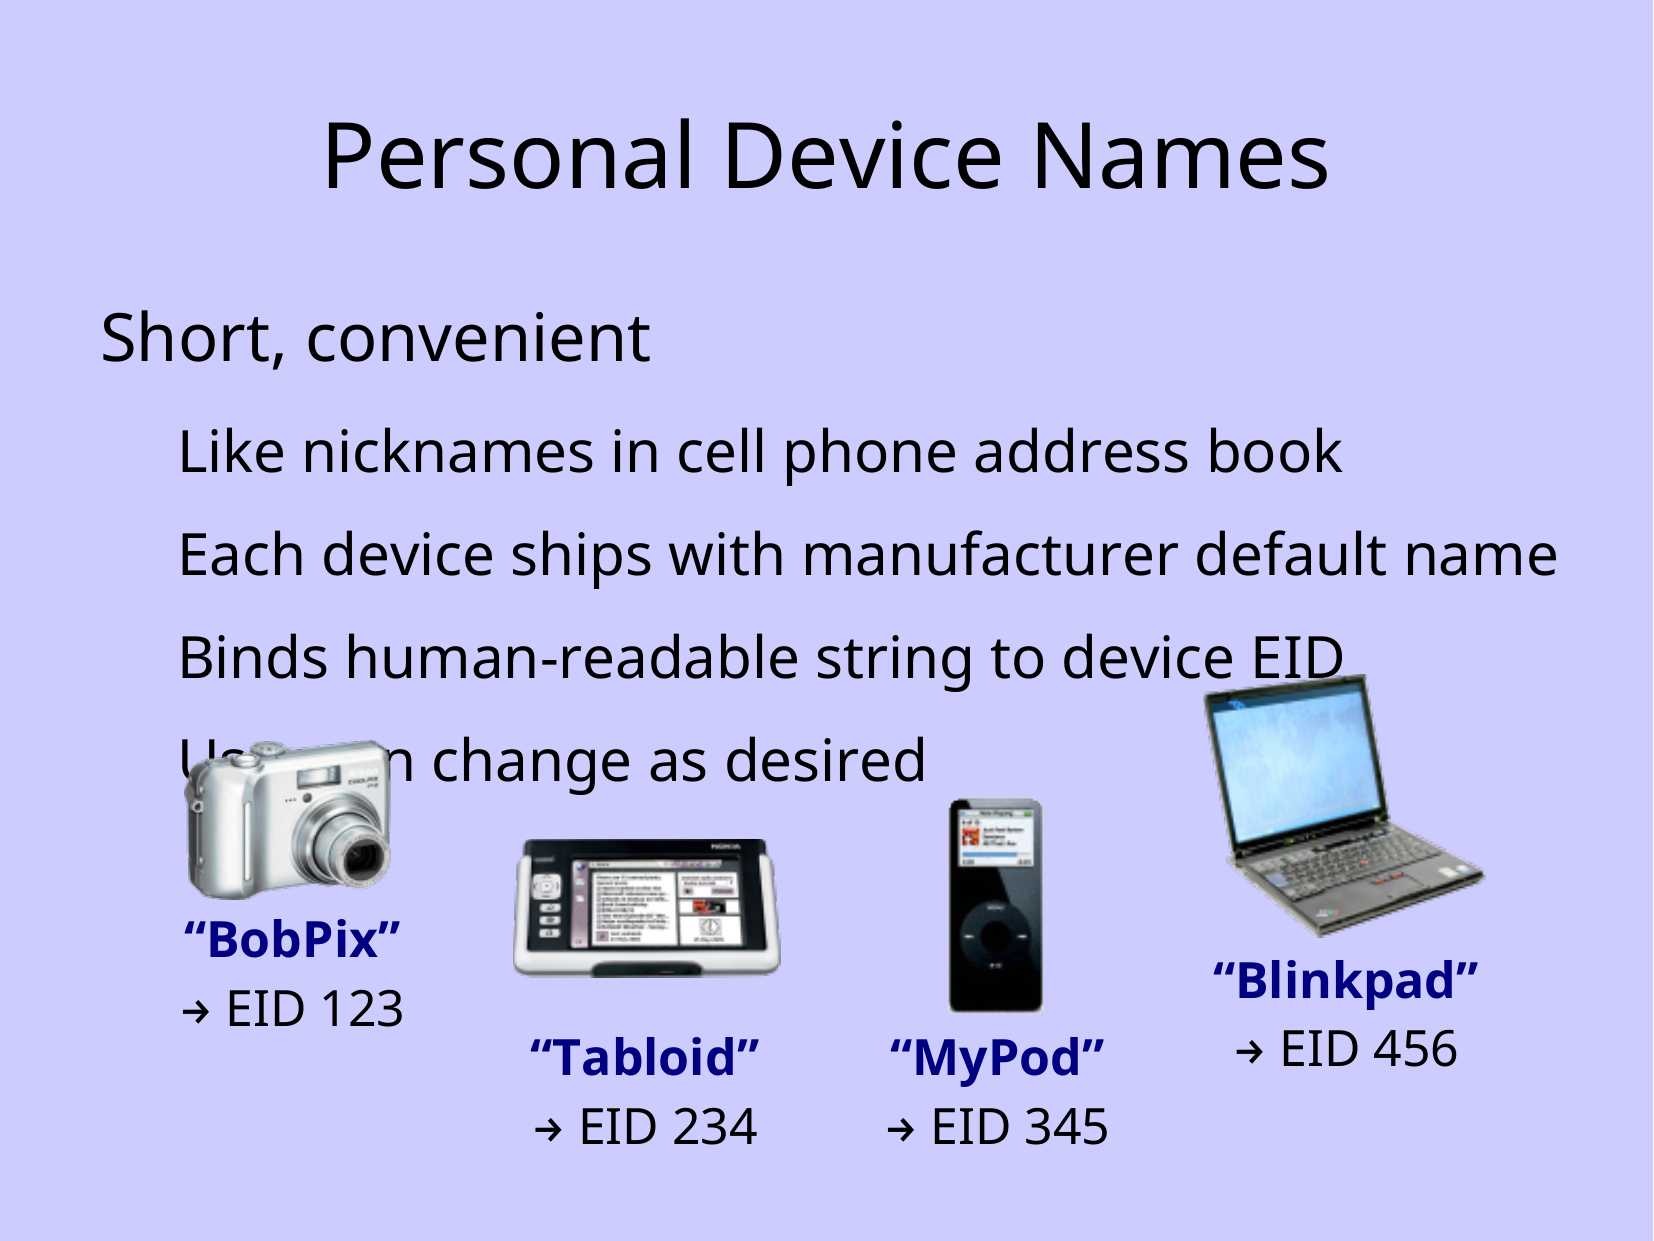

# Personal Device Names
Short, convenient
Like nicknames in cell phone address book
Each device ships with manufacturer default name
Binds human-readable string to device EID
User can change as desired
“BobPix”
→ EID 123
“Blinkpad”
→ EID 456
“Tabloid”
→ EID 234
“MyPod”
→ EID 345